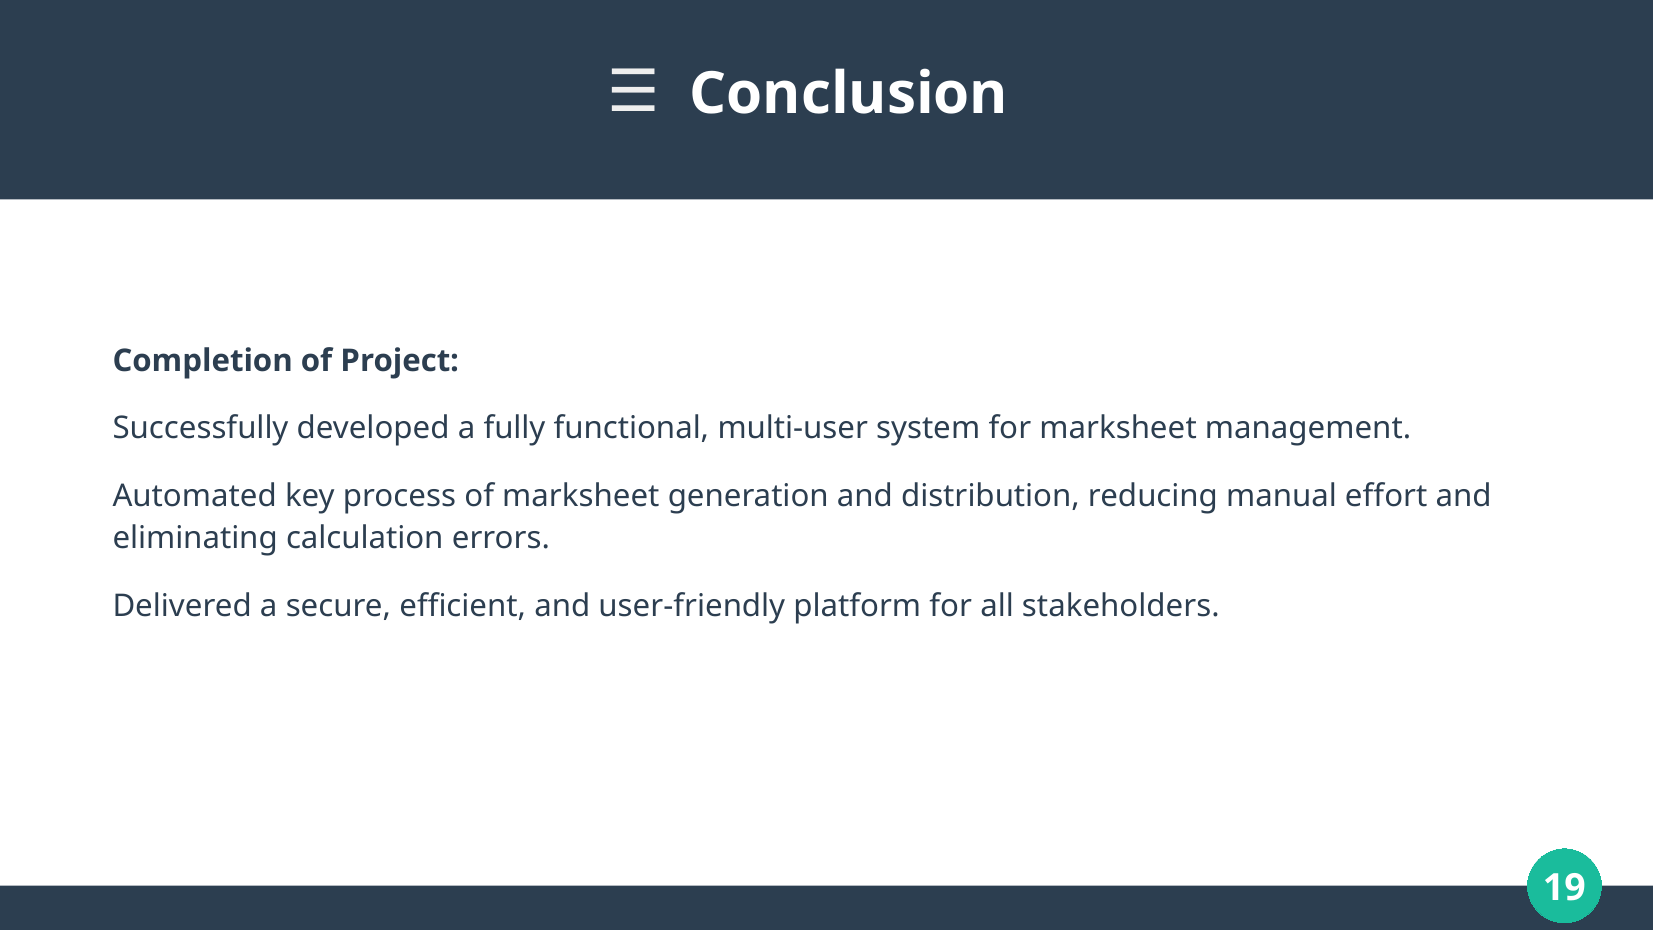

# Conclusion
Completion of Project:
Successfully developed a fully functional, multi-user system for marksheet management.
Automated key process of marksheet generation and distribution, reducing manual effort and eliminating calculation errors.
Delivered a secure, efficient, and user-friendly platform for all stakeholders.
19